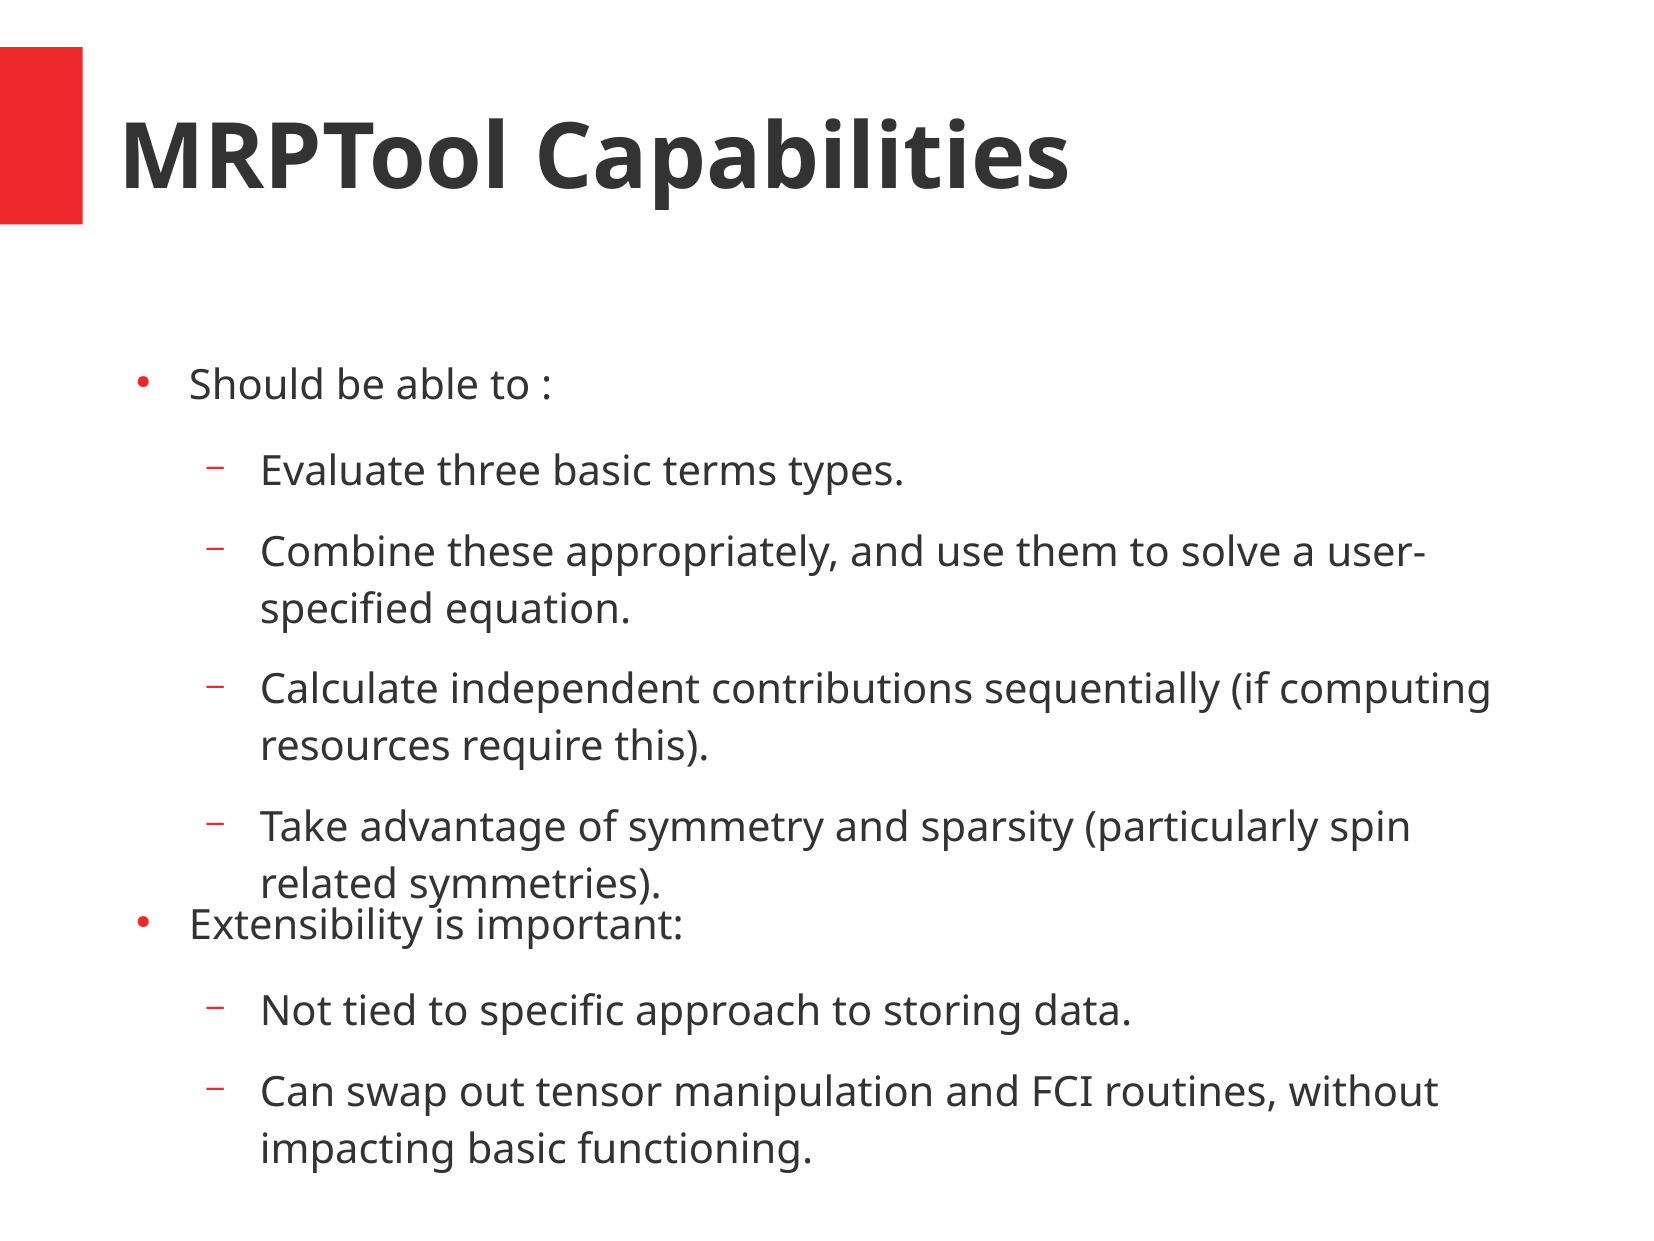

# MRPTool Capabilities
Should be able to :
Evaluate three basic terms types.
Combine these appropriately, and use them to solve a user-specified equation.
Calculate independent contributions sequentially (if computing resources require this).
Take advantage of symmetry and sparsity (particularly spin related symmetries).
Extensibility is important:
Not tied to specific approach to storing data.
Can swap out tensor manipulation and FCI routines, without impacting basic functioning.